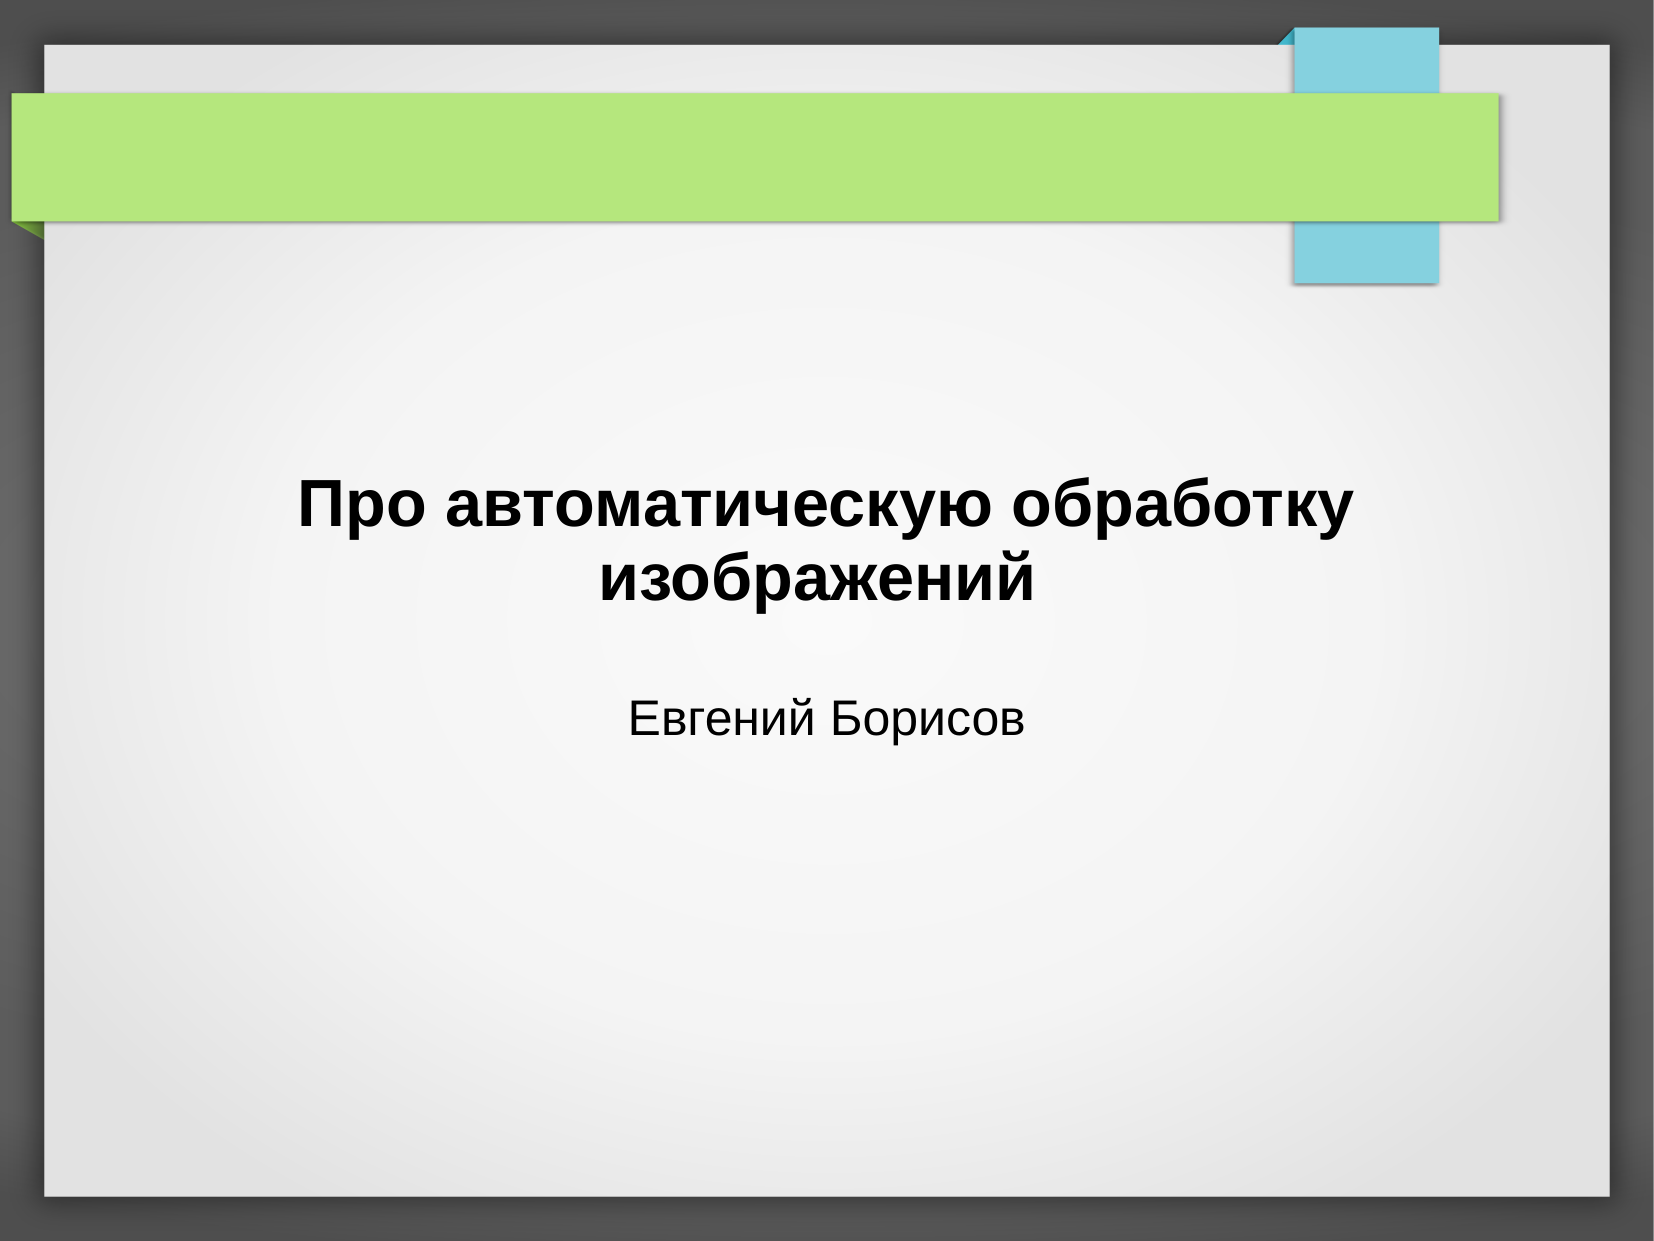

# Про автоматическую обработку изображений
Евгений Борисов